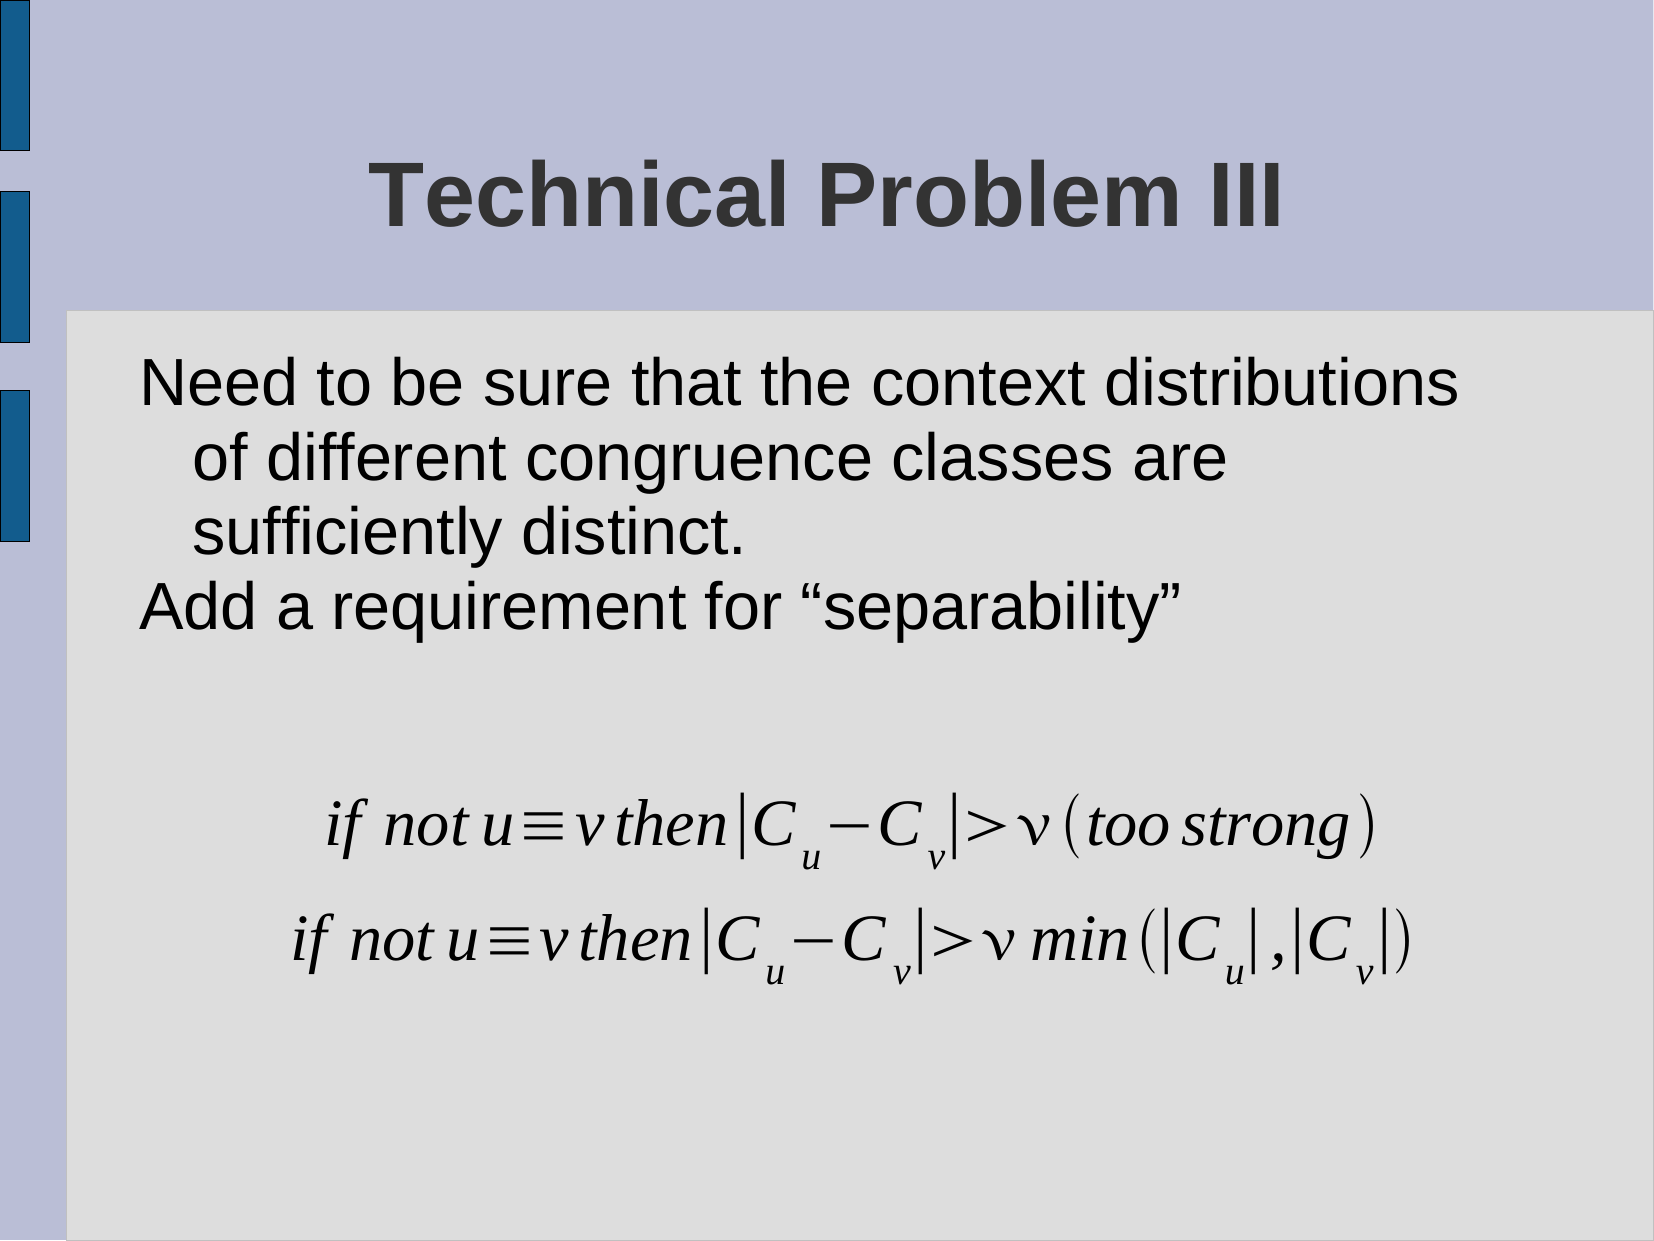

# Technical Problem III
Need to be sure that the context distributions of different congruence classes are sufficiently distinct.
Add a requirement for “separability”